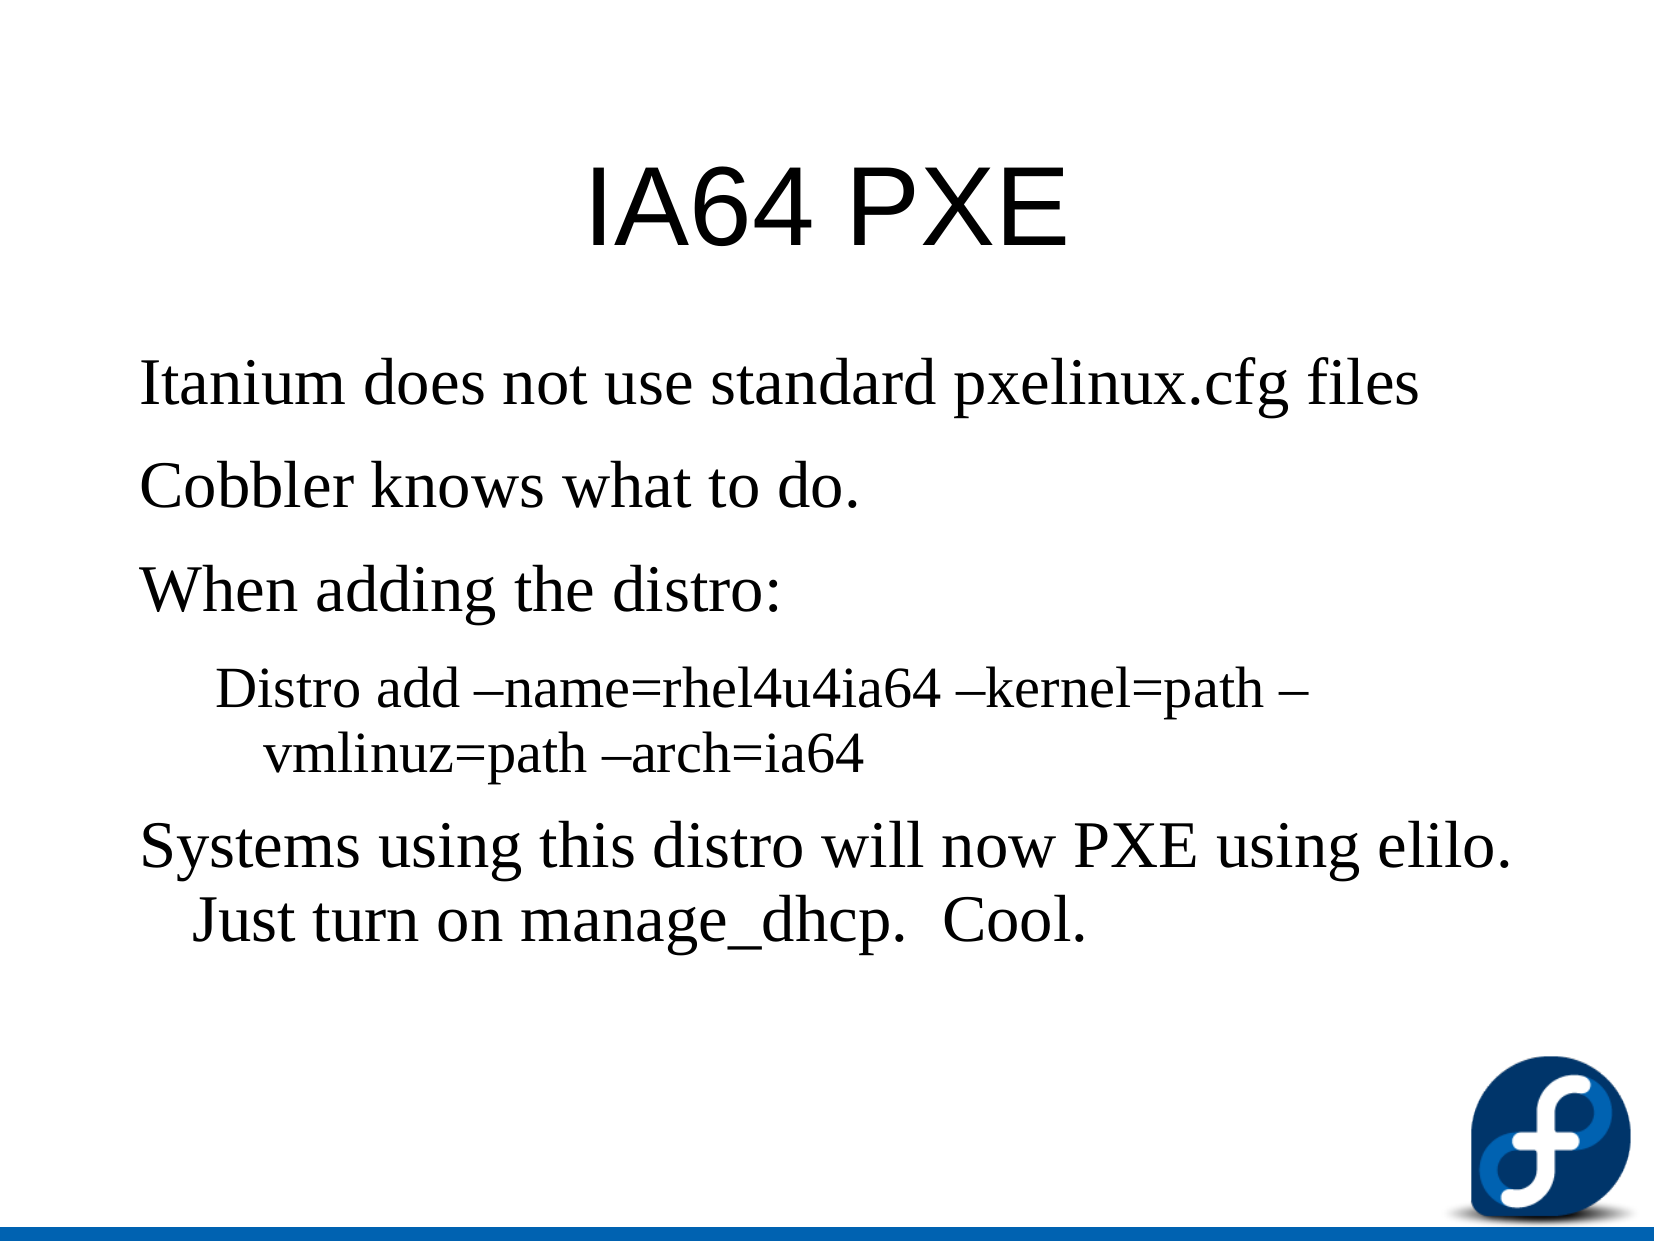

# IA64 PXE
Itanium does not use standard pxelinux.cfg files
Cobbler knows what to do.
When adding the distro:
Distro add –name=rhel4u4ia64 –kernel=path –vmlinuz=path –arch=ia64
Systems using this distro will now PXE using elilo. Just turn on manage_dhcp. Cool.